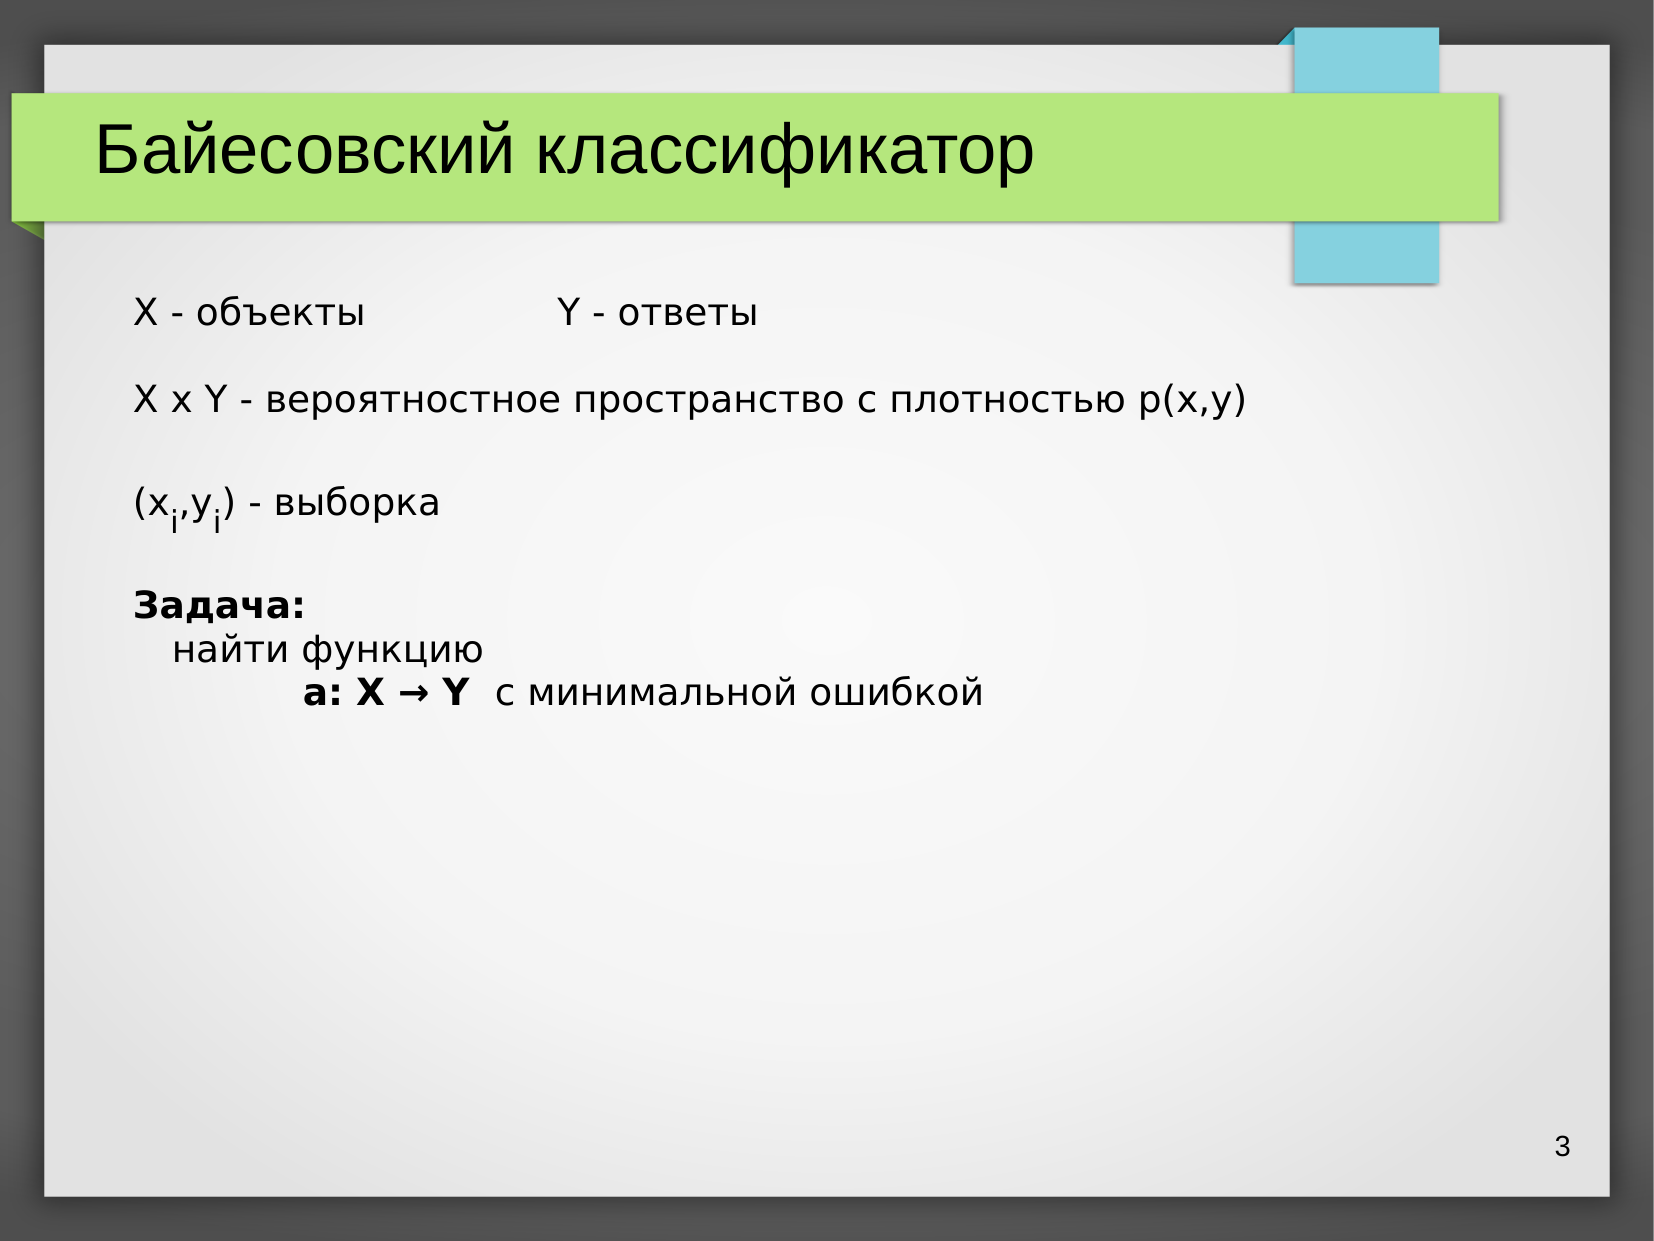

# Байесовский классификатор
X - объекты Y - ответы
X x Y - вероятностное пространство с плотностью p(x,y)
(xi,yi) - выборка
Задача:
 найти функцию
 a: X → Y с минимальной ошибкой
3